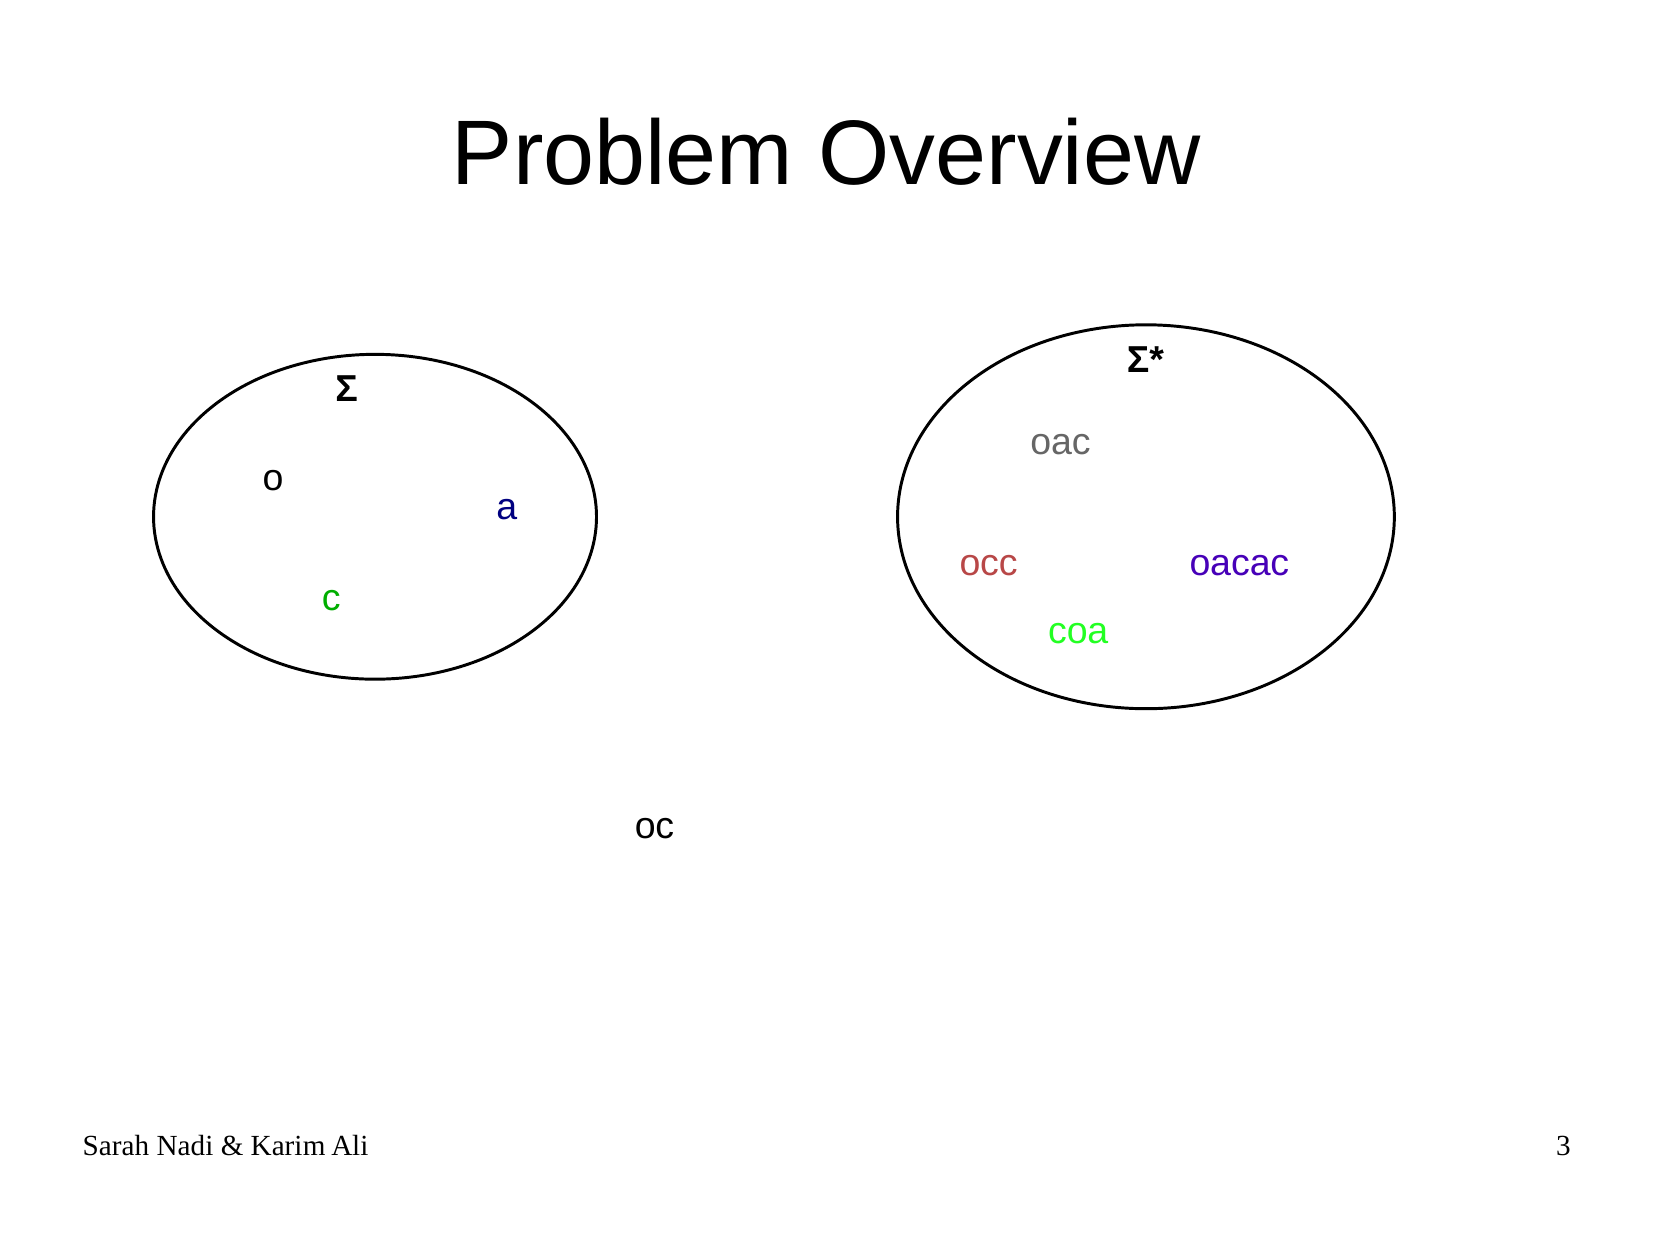

# Problem Overview
Σ*
Σ
oac
o
a
occ
oacac
c
coa
oc
Sarah Nadi & Karim Ali
3